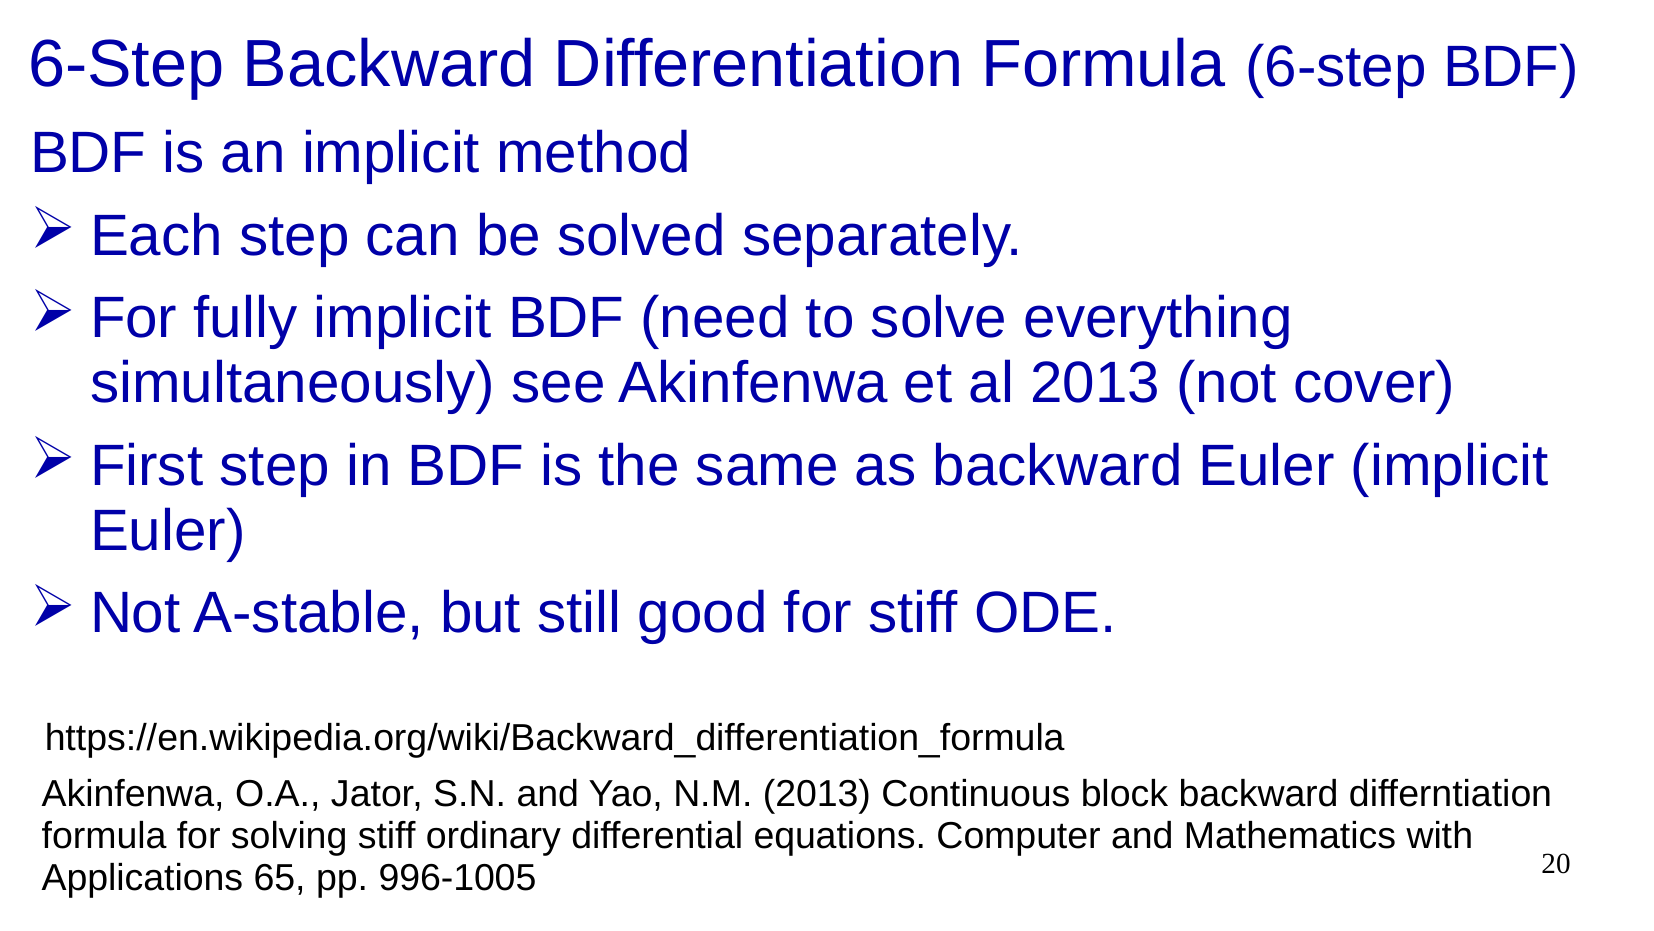

# 6-Step Backward Differentiation Formula (6-step BDF)
BDF is an implicit method
Each step can be solved separately.
For fully implicit BDF (need to solve everything simultaneously) see Akinfenwa et al 2013 (not cover)
First step in BDF is the same as backward Euler (implicit Euler)
Not A-stable, but still good for stiff ODE.
https://en.wikipedia.org/wiki/Backward_differentiation_formula
Akinfenwa, O.A., Jator, S.N. and Yao, N.M. (2013) Continuous block backward differntiation formula for solving stiff ordinary differential equations. Computer and Mathematics with Applications 65, pp. 996-1005
20